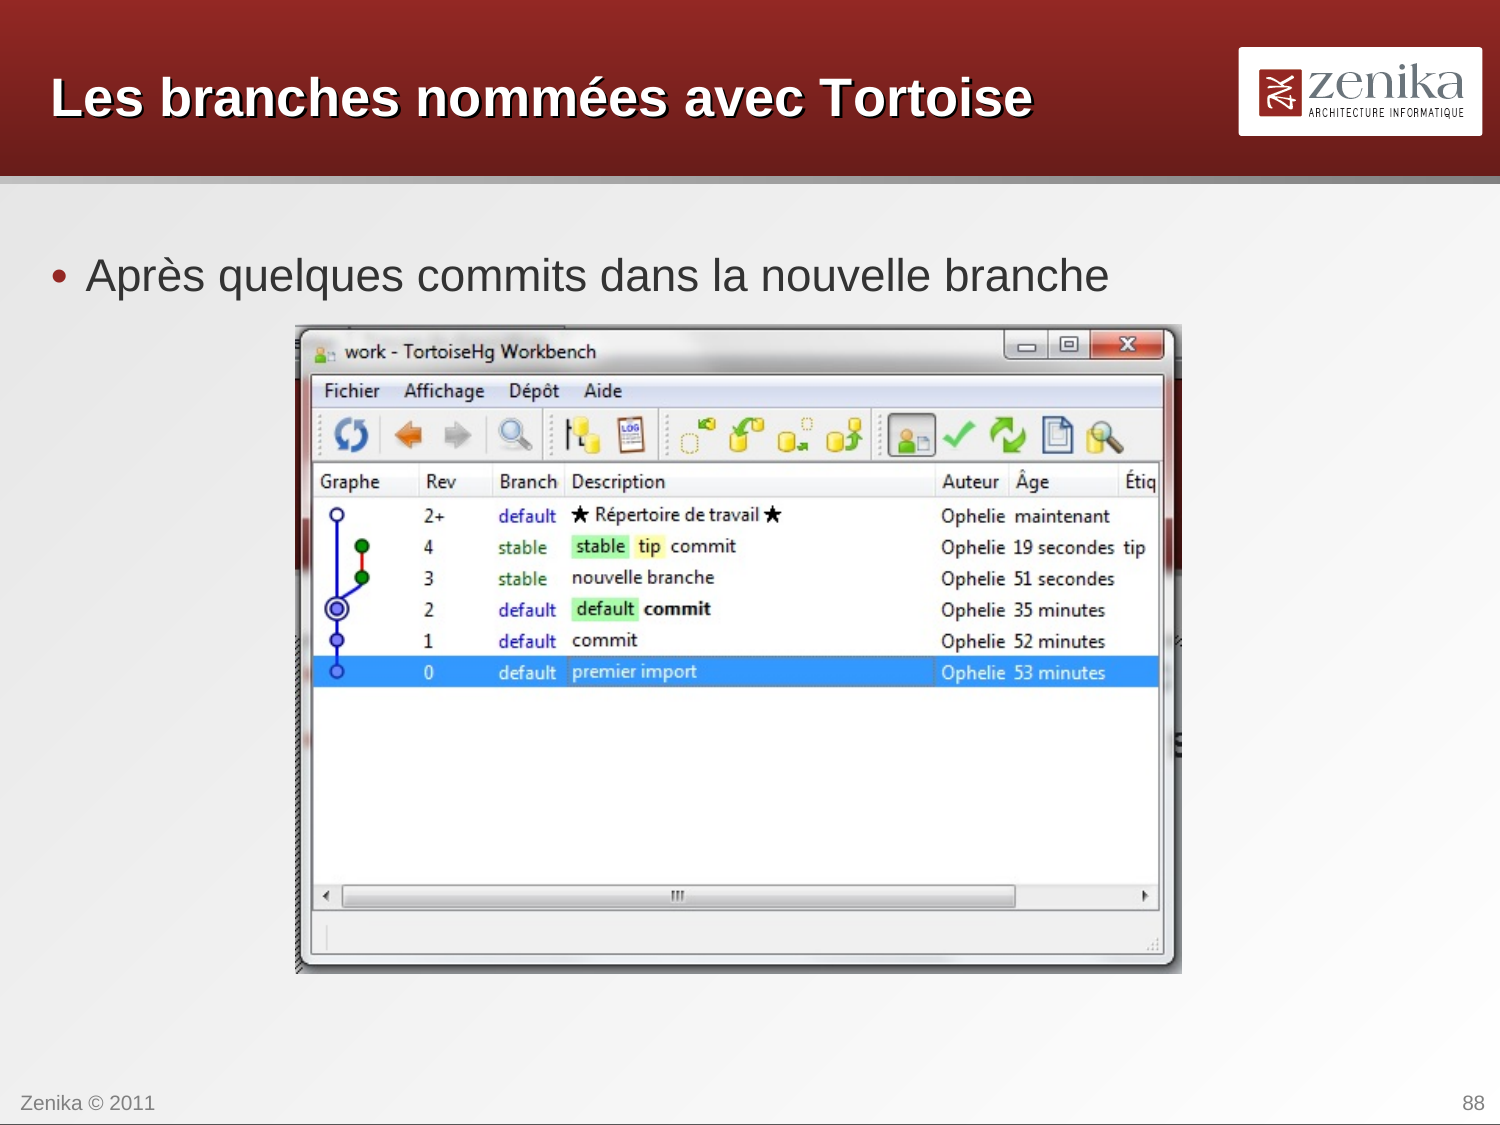

# Les branches nommées avec Tortoise
Après quelques commits dans la nouvelle branche